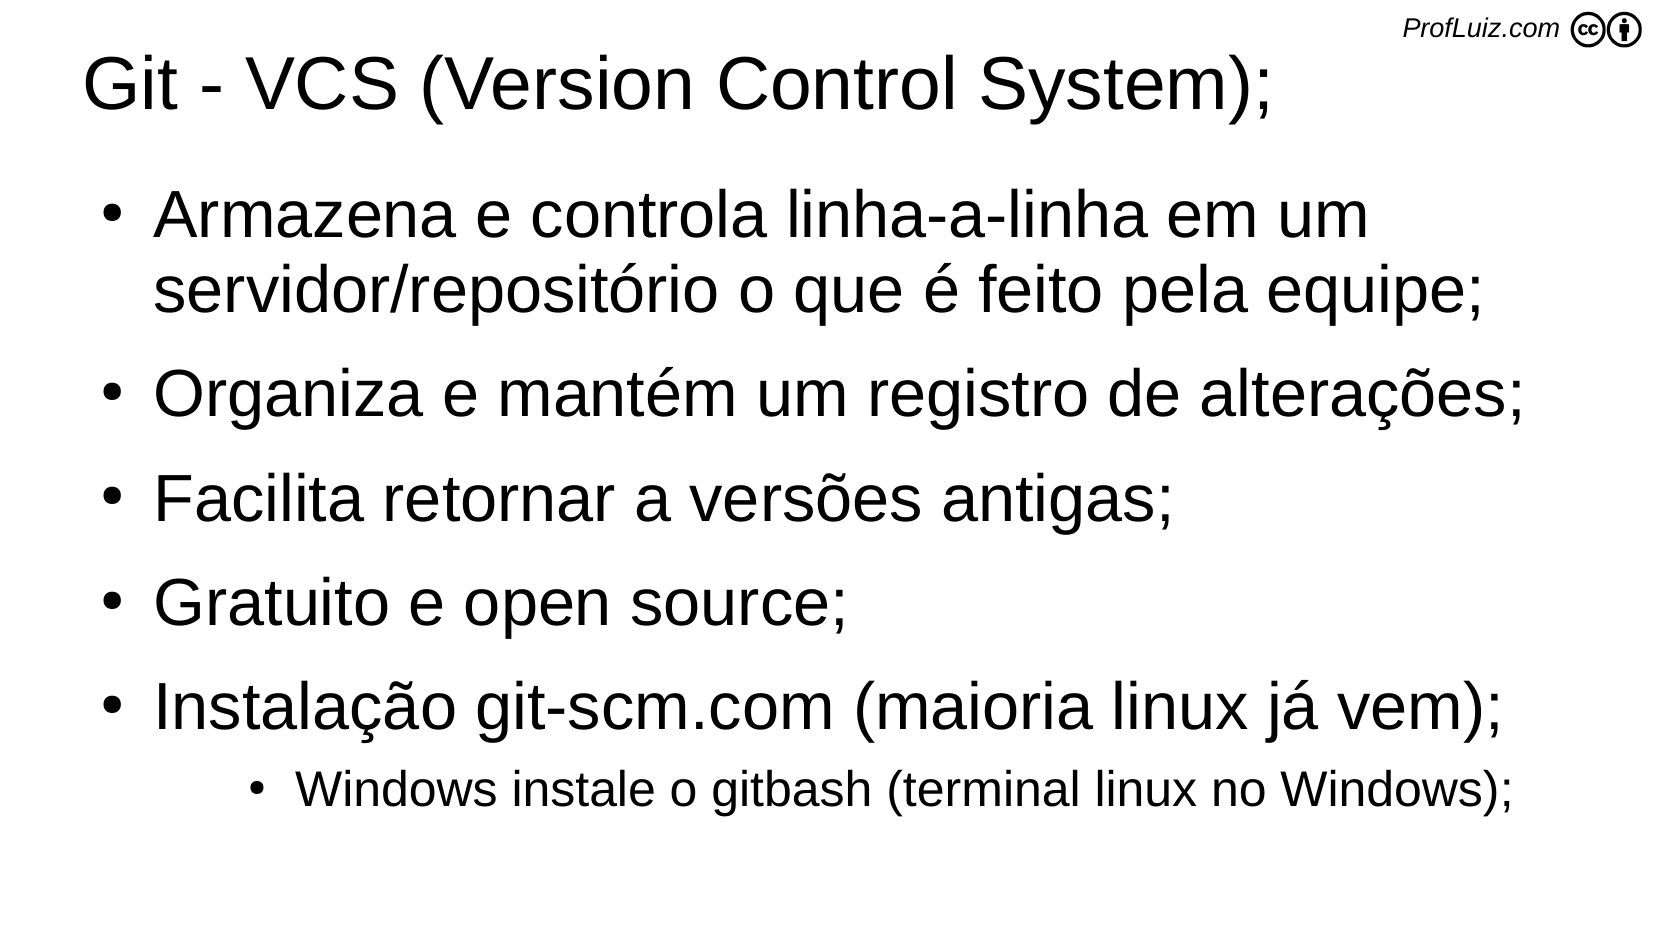

# Git - VCS (Version Control System);
Armazena e controla linha-a-linha em um servidor/repositório o que é feito pela equipe;
Organiza e mantém um registro de alterações;
Facilita retornar a versões antigas;
Gratuito e open source;
Instalação git-scm.com (maioria linux já vem);
Windows instale o gitbash (terminal linux no Windows);